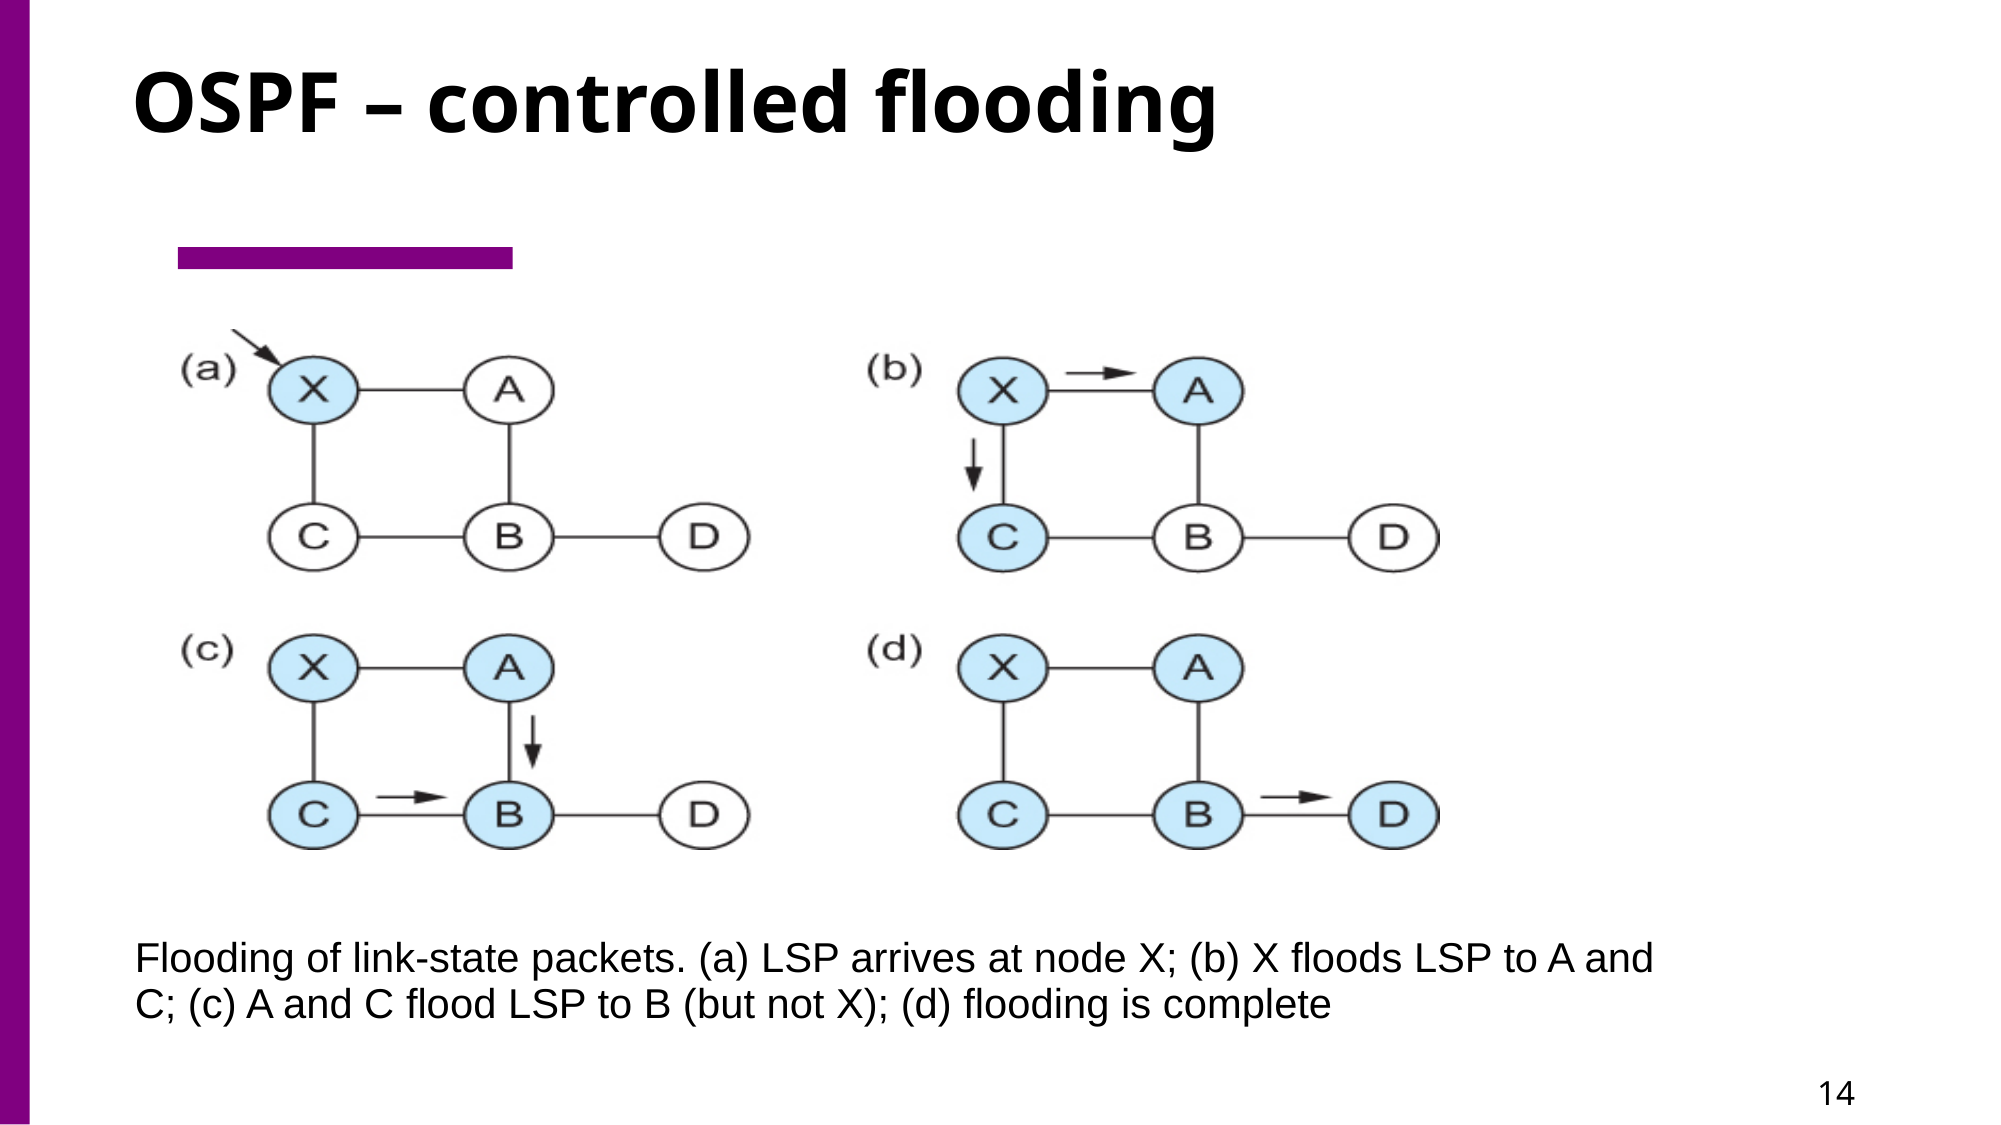

# OSPF – controlled flooding
Flooding of link-state packets. (a) LSP arrives at node X; (b) X floods LSP to A and C; (c) A and C flood LSP to B (but not X); (d) flooding is complete